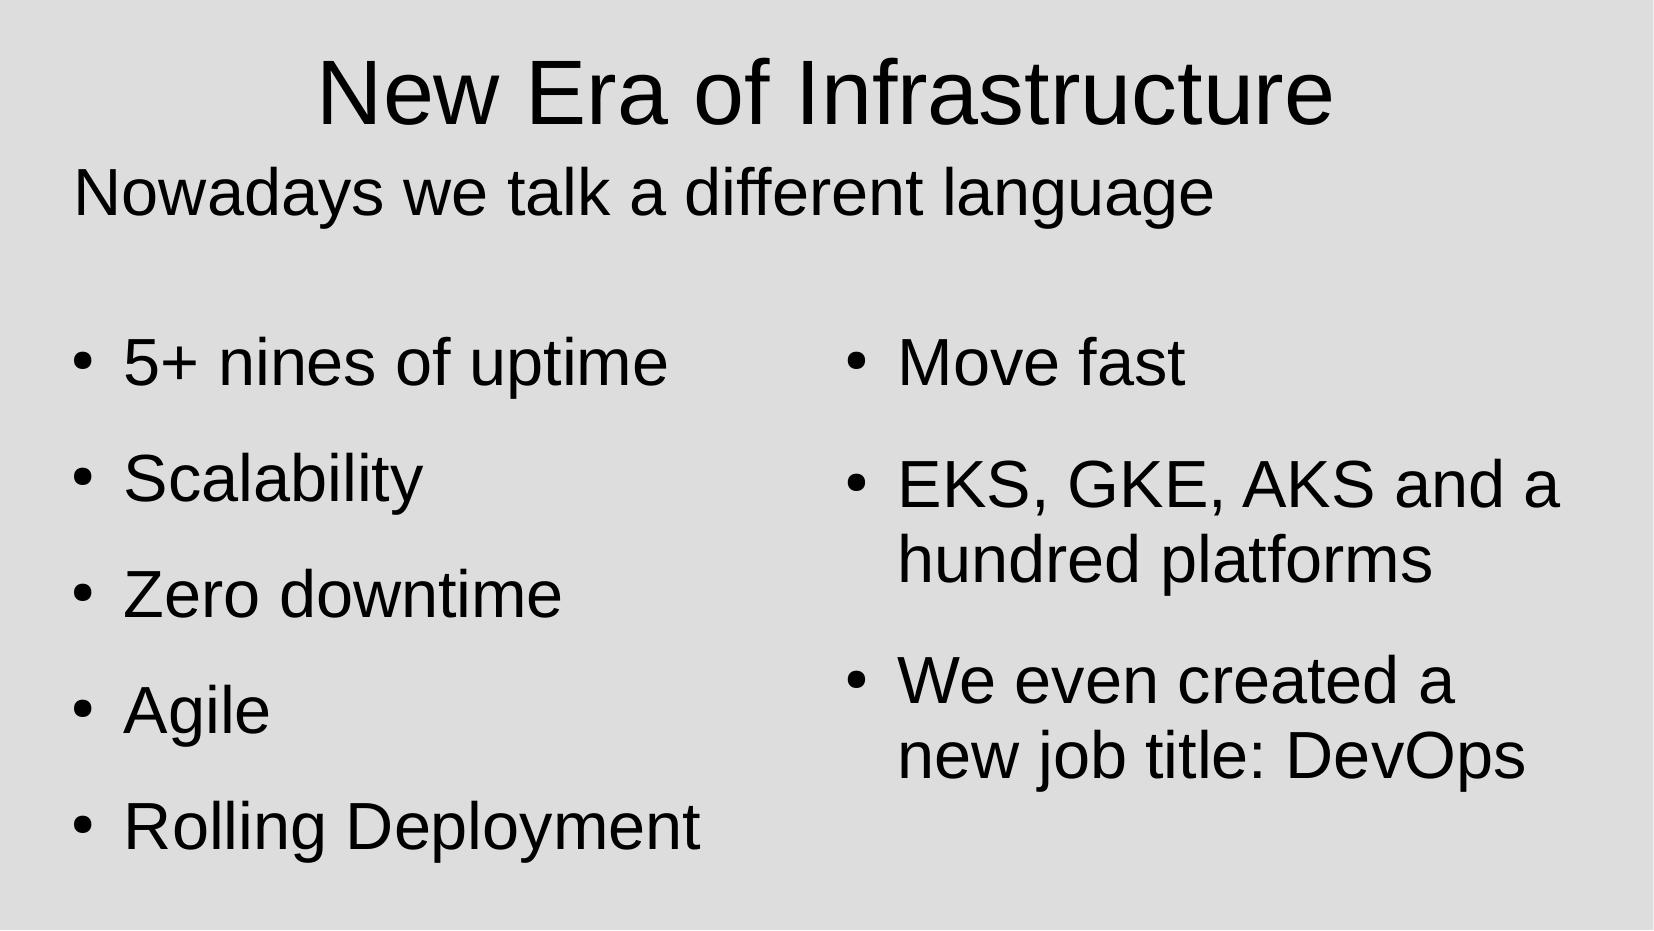

# New Era of Infrastructure
Nowadays we talk a different language
5+ nines of uptime
Scalability
Zero downtime
Agile
Rolling Deployment
Move fast
EKS, GKE, AKS and a hundred platforms
We even created a new job title: DevOps